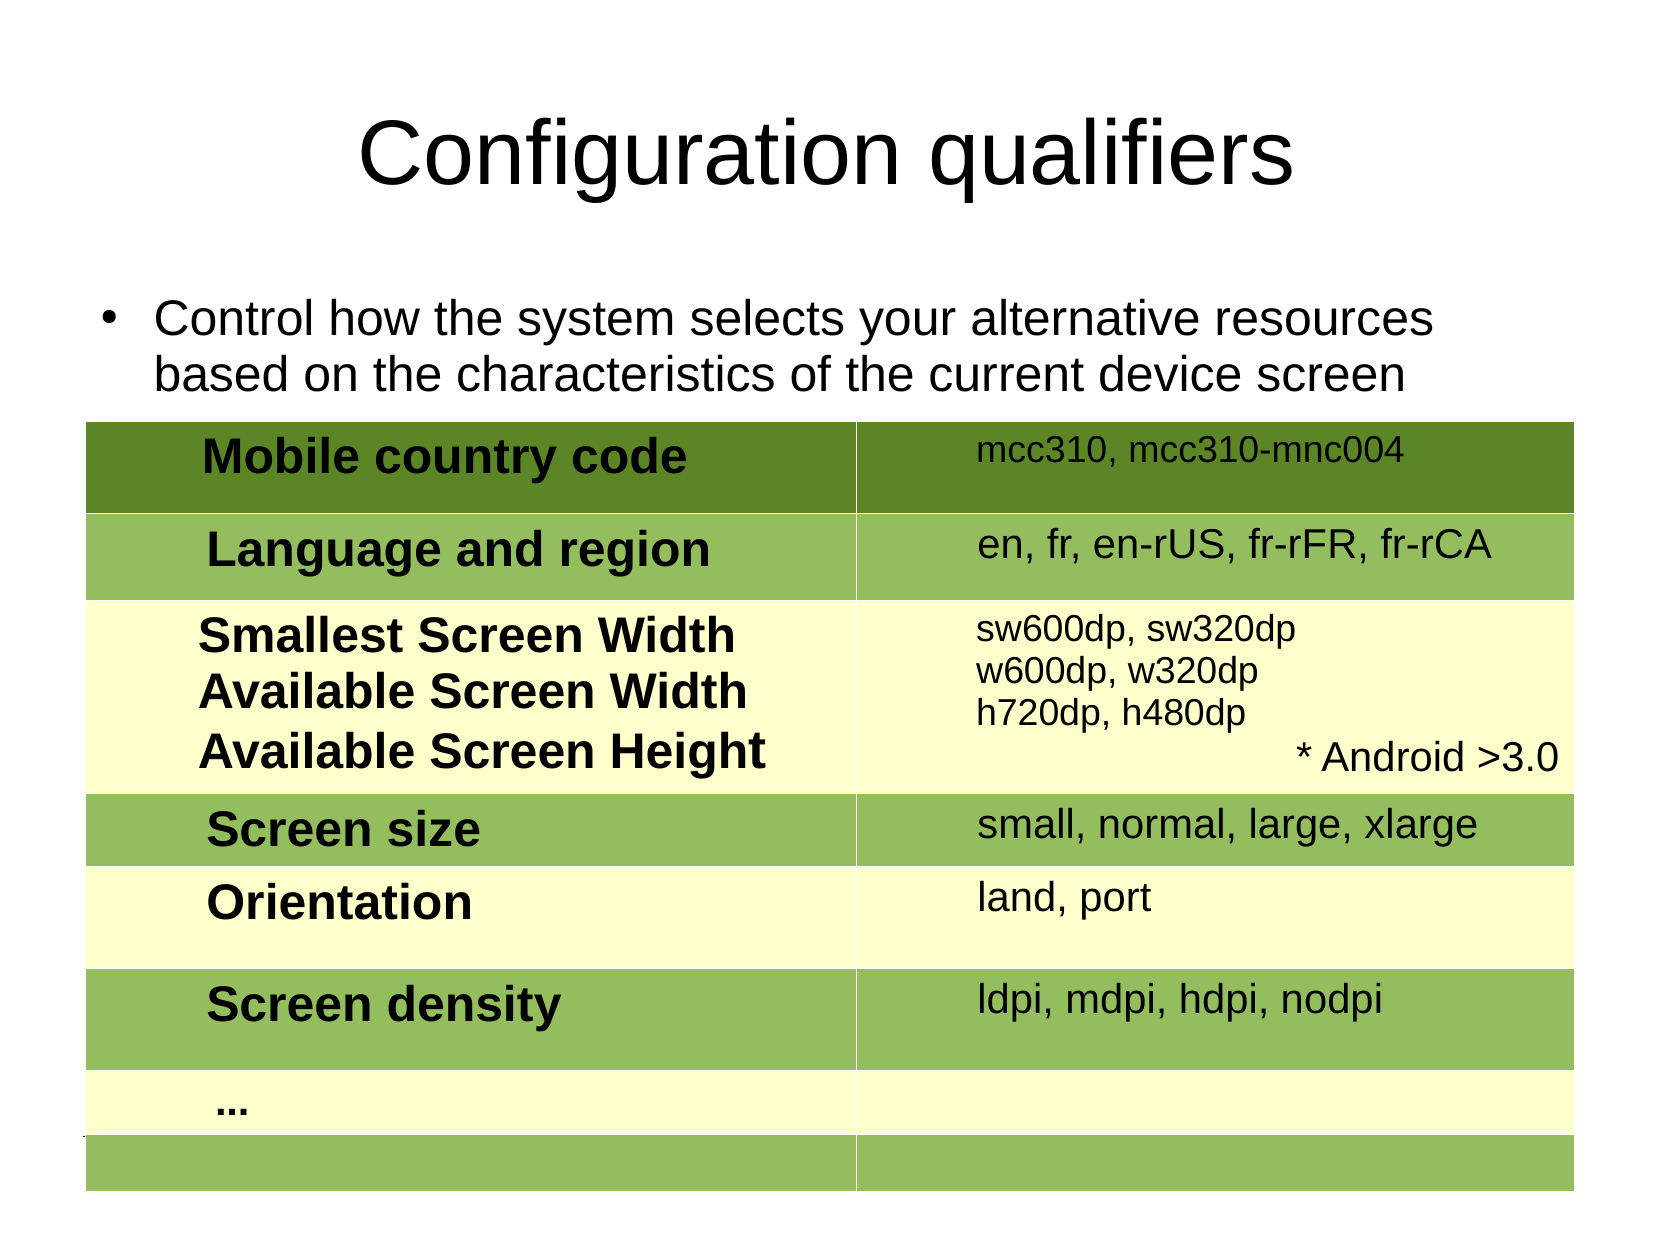

# Configuration qualifiers
Control how the system selects your alternative resources based on the characteristics of the current device screen
| Mobile country code | mcc310, mcc310-mnc004 |
| --- | --- |
| Language and region | en, fr, en-rUS, fr-rFR, fr-rCA |
| Smallest Screen Width Available Screen Width Available Screen Height | sw600dp, sw320dp w600dp, w320dp h720dp, h480dp \* Android >3.0 |
| Screen size | small, normal, large, xlarge |
| Orientation | land, port |
| Screen density | ldpi, mdpi, hdpi, nodpi |
| ... | |
| | |
Vladimir Kotov
Android Application User Interface
21